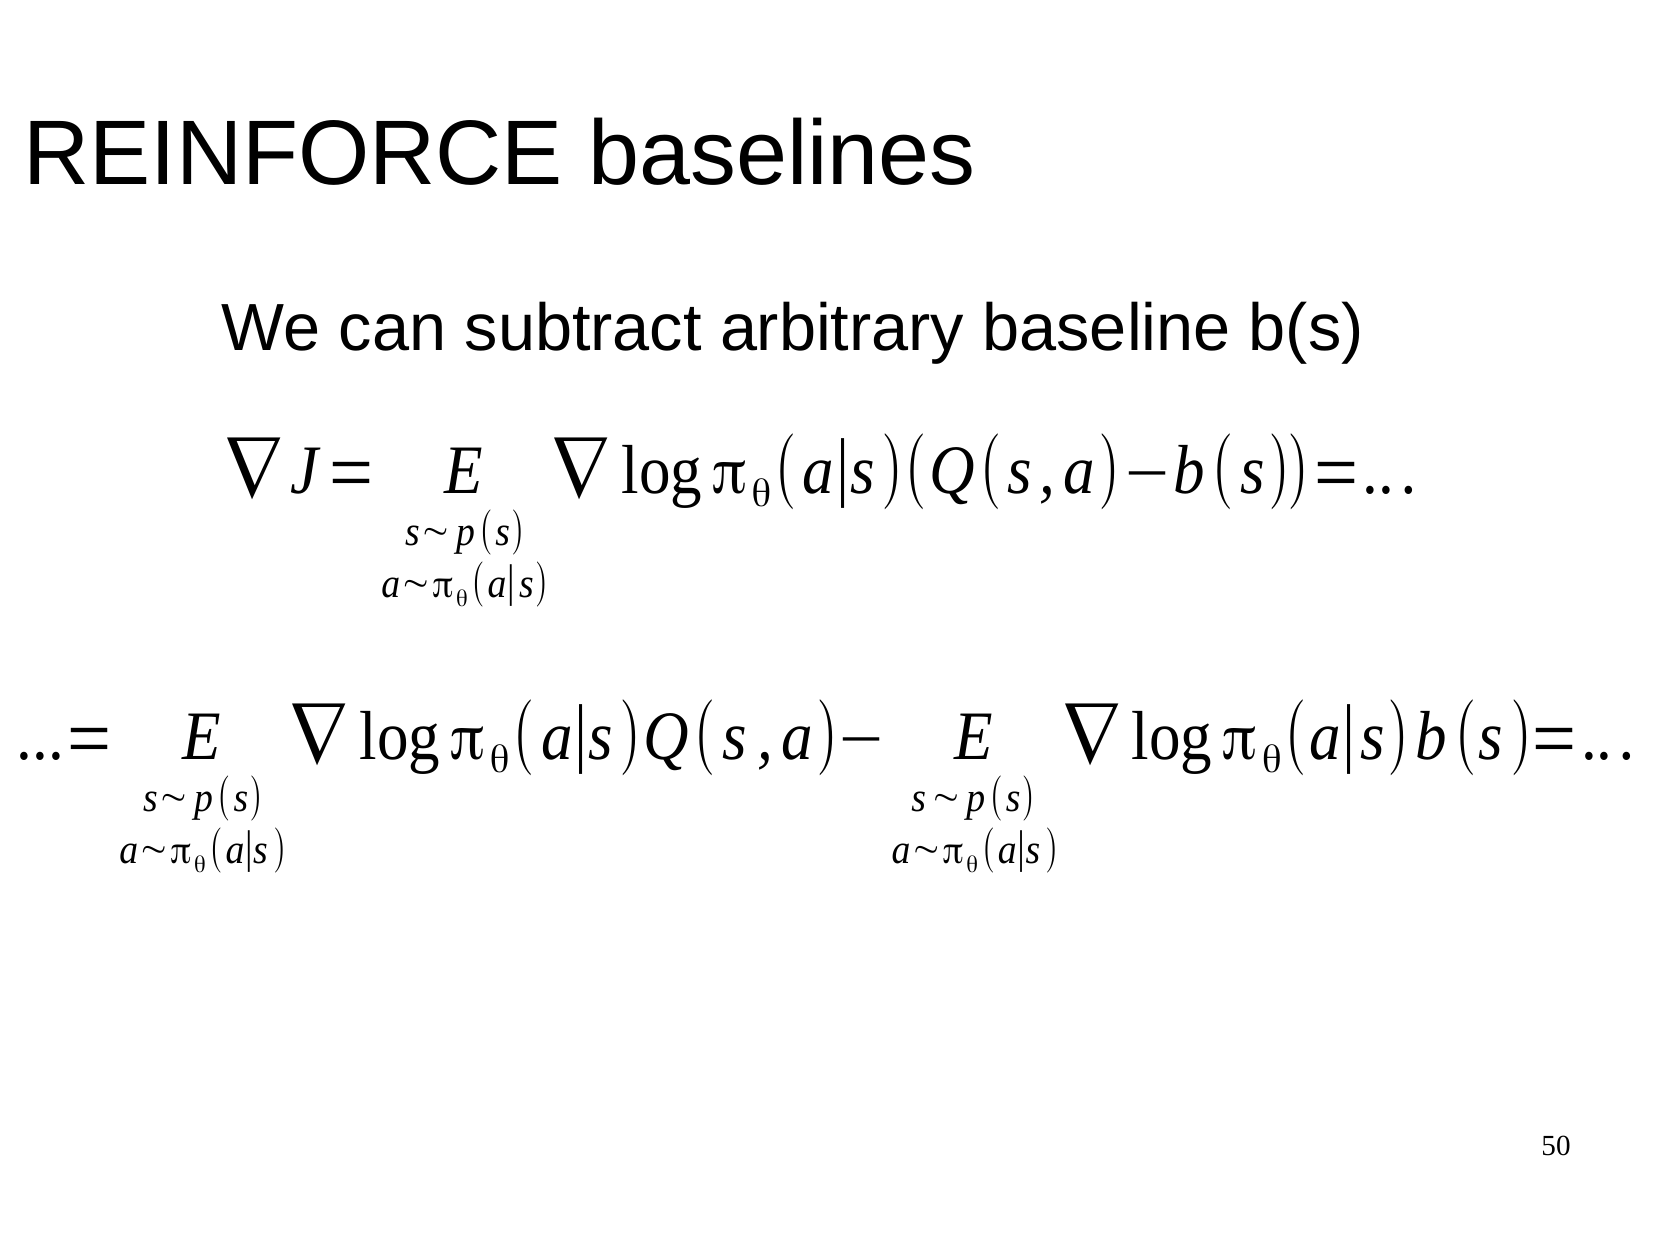

# REINFORCE baselines
We can subtract arbitrary baseline b(s)
50